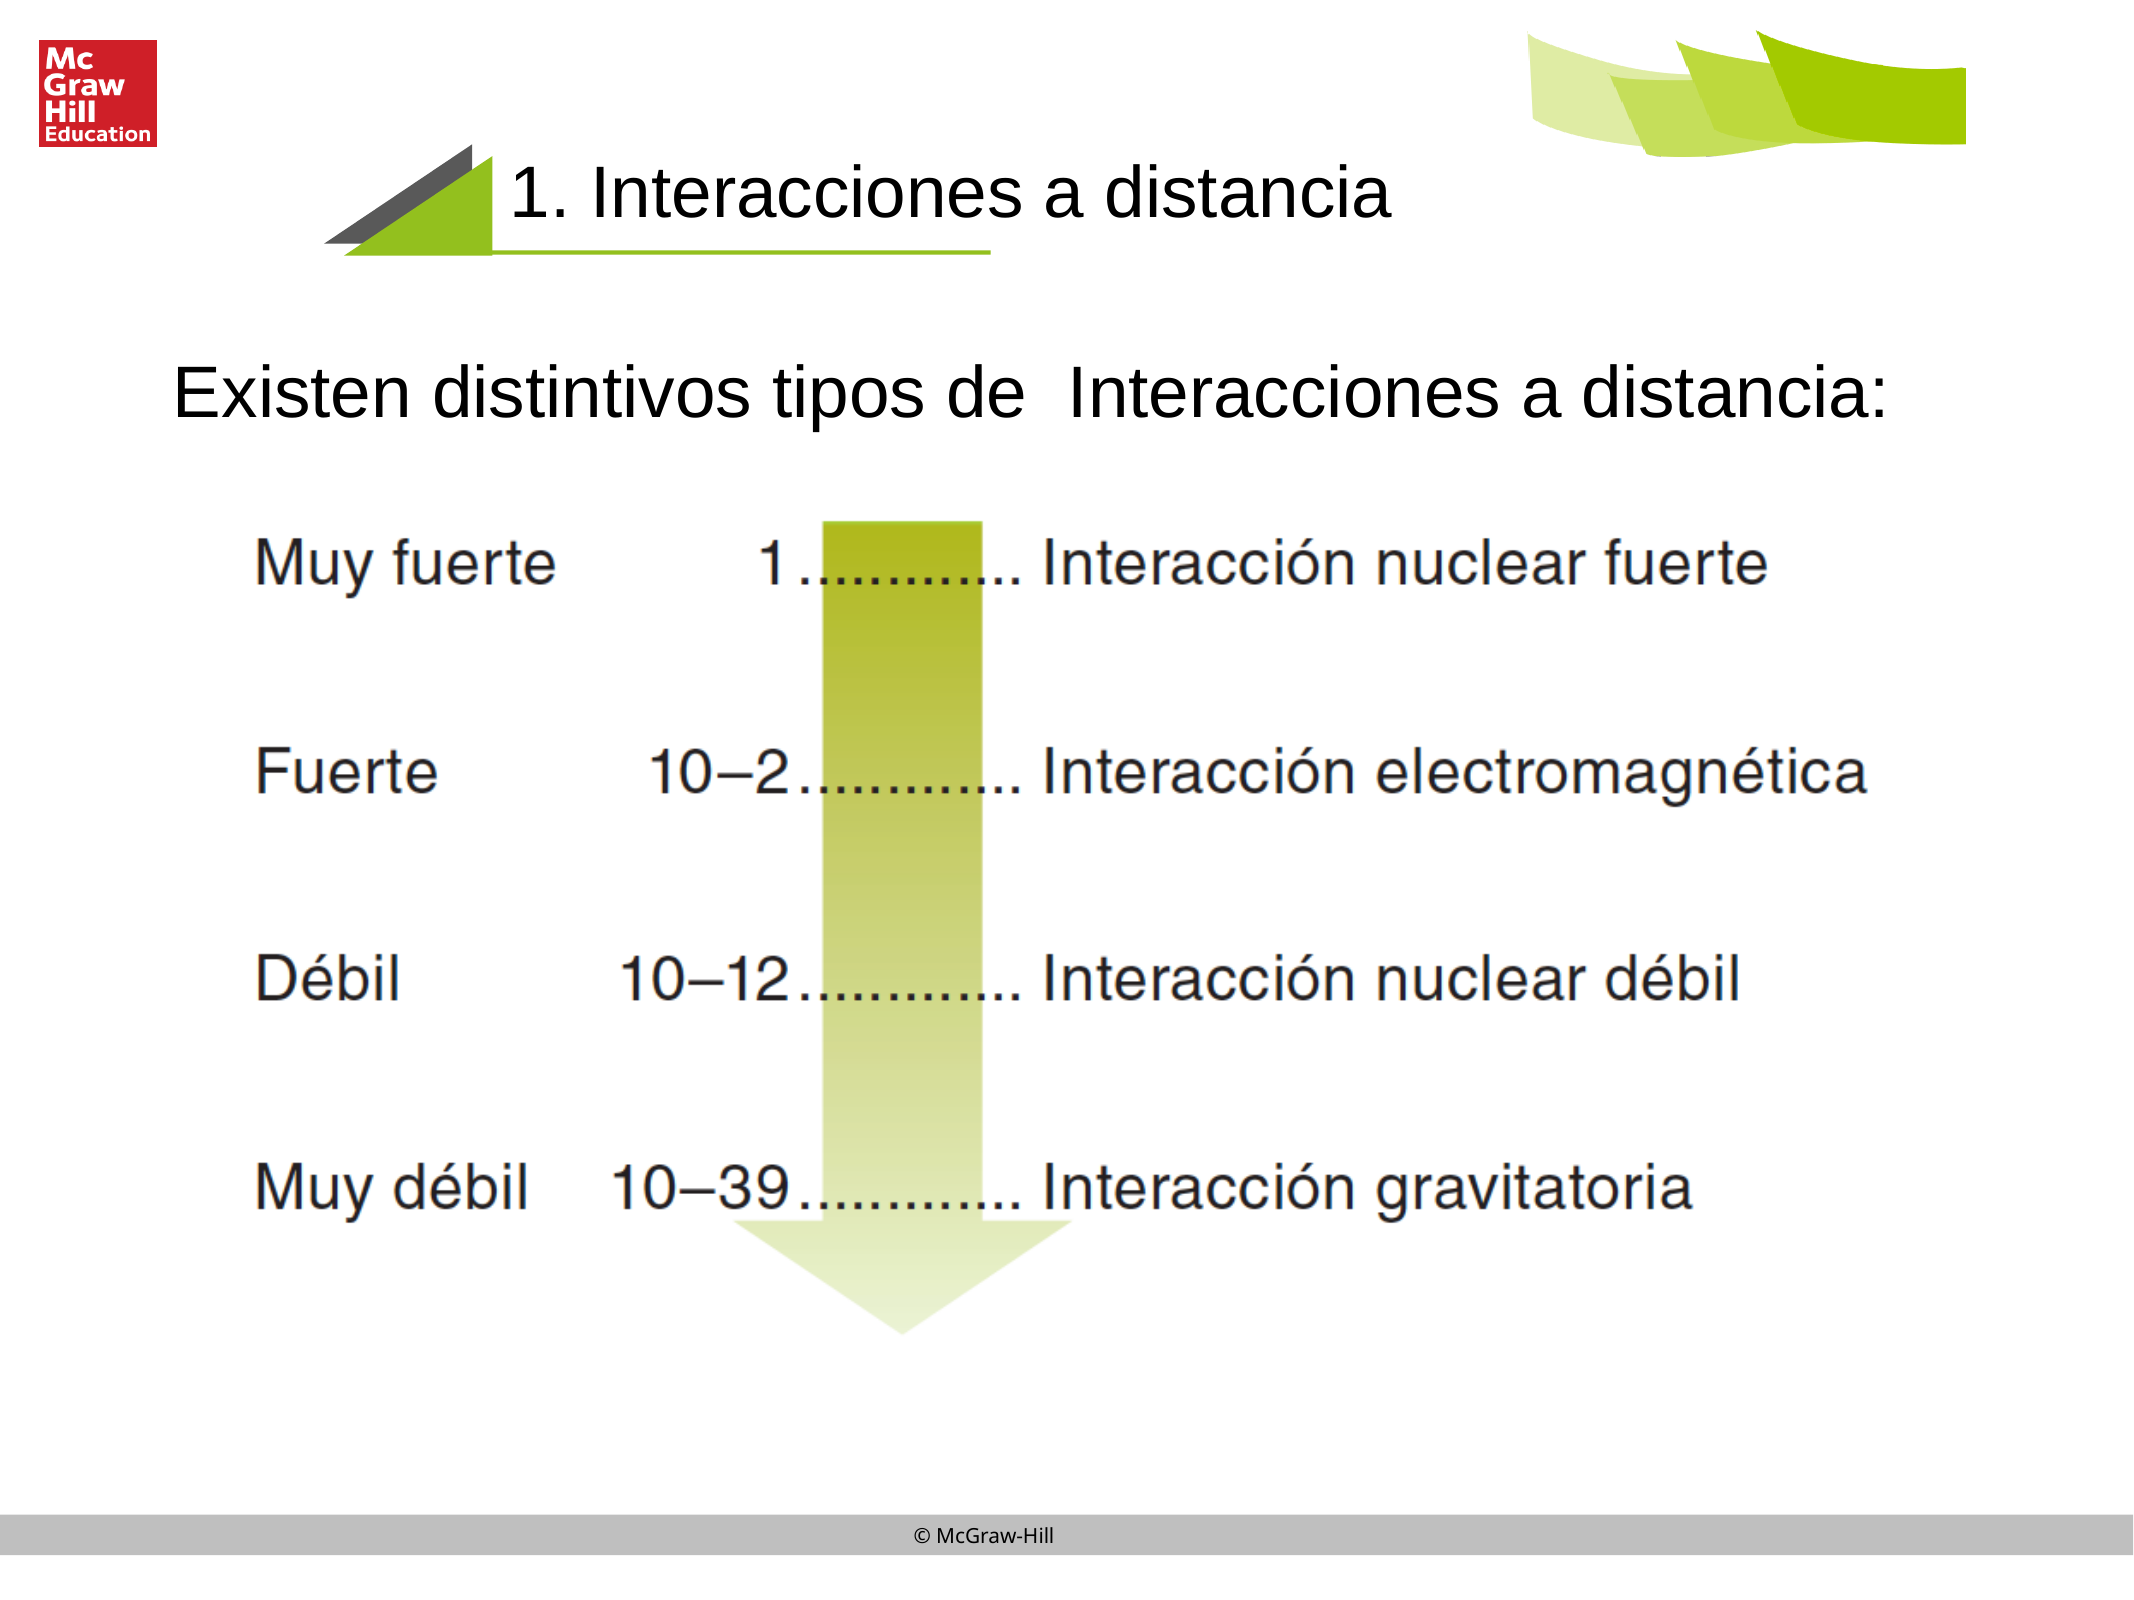

1. Interacciones a distancia
Existen distintivos tipos de Interacciones a distancia:
© McGraw-Hill